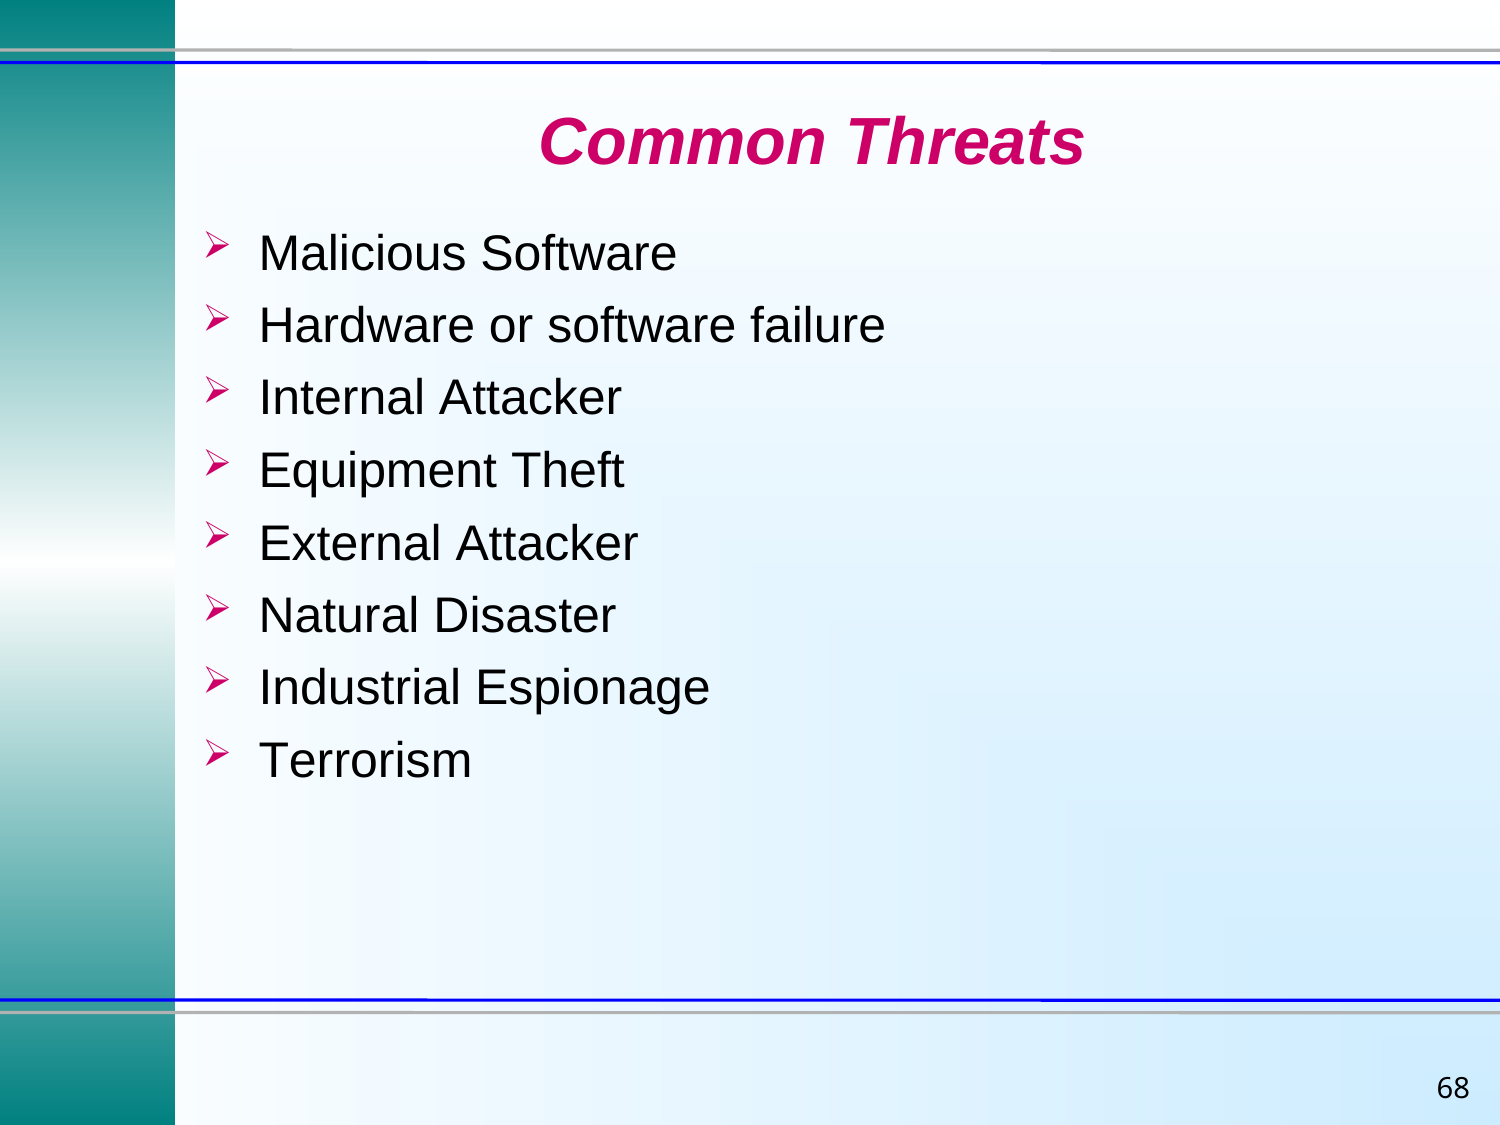

Common Threats
Malicious Software
Hardware or software failure
Internal Attacker
Equipment Theft
External Attacker
Natural Disaster
Industrial Espionage
Terrorism